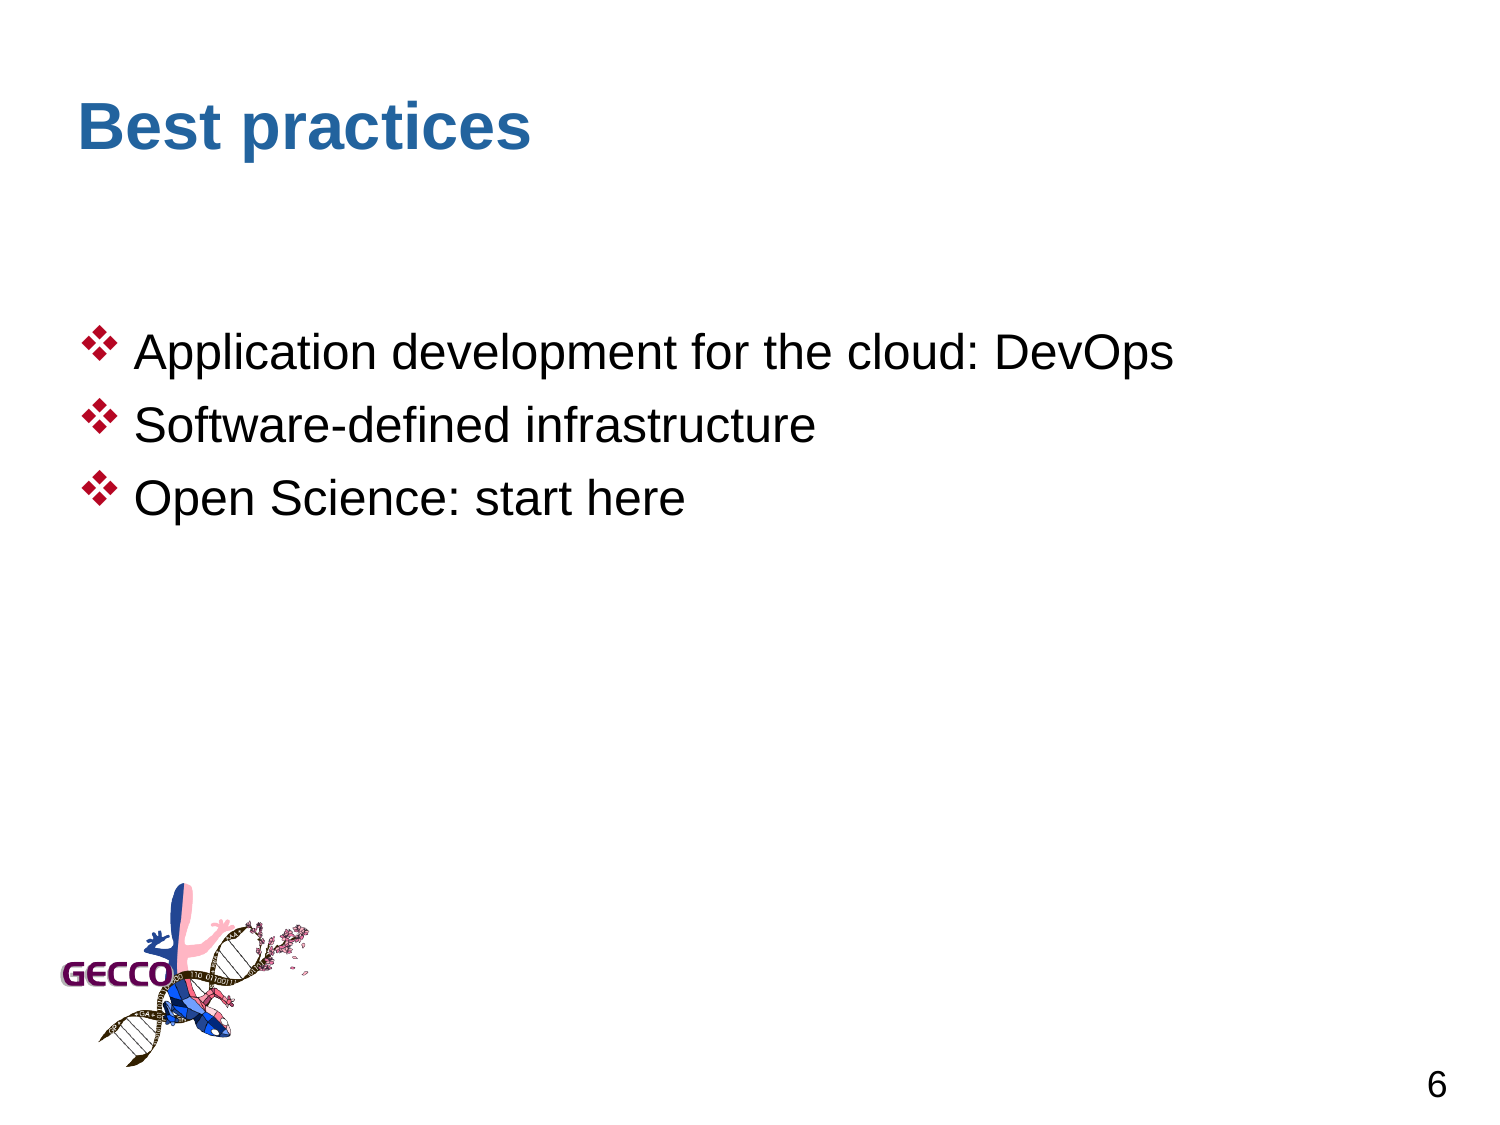

# Best practices
Application development for the cloud: DevOps
Software-defined infrastructure
Open Science: start here